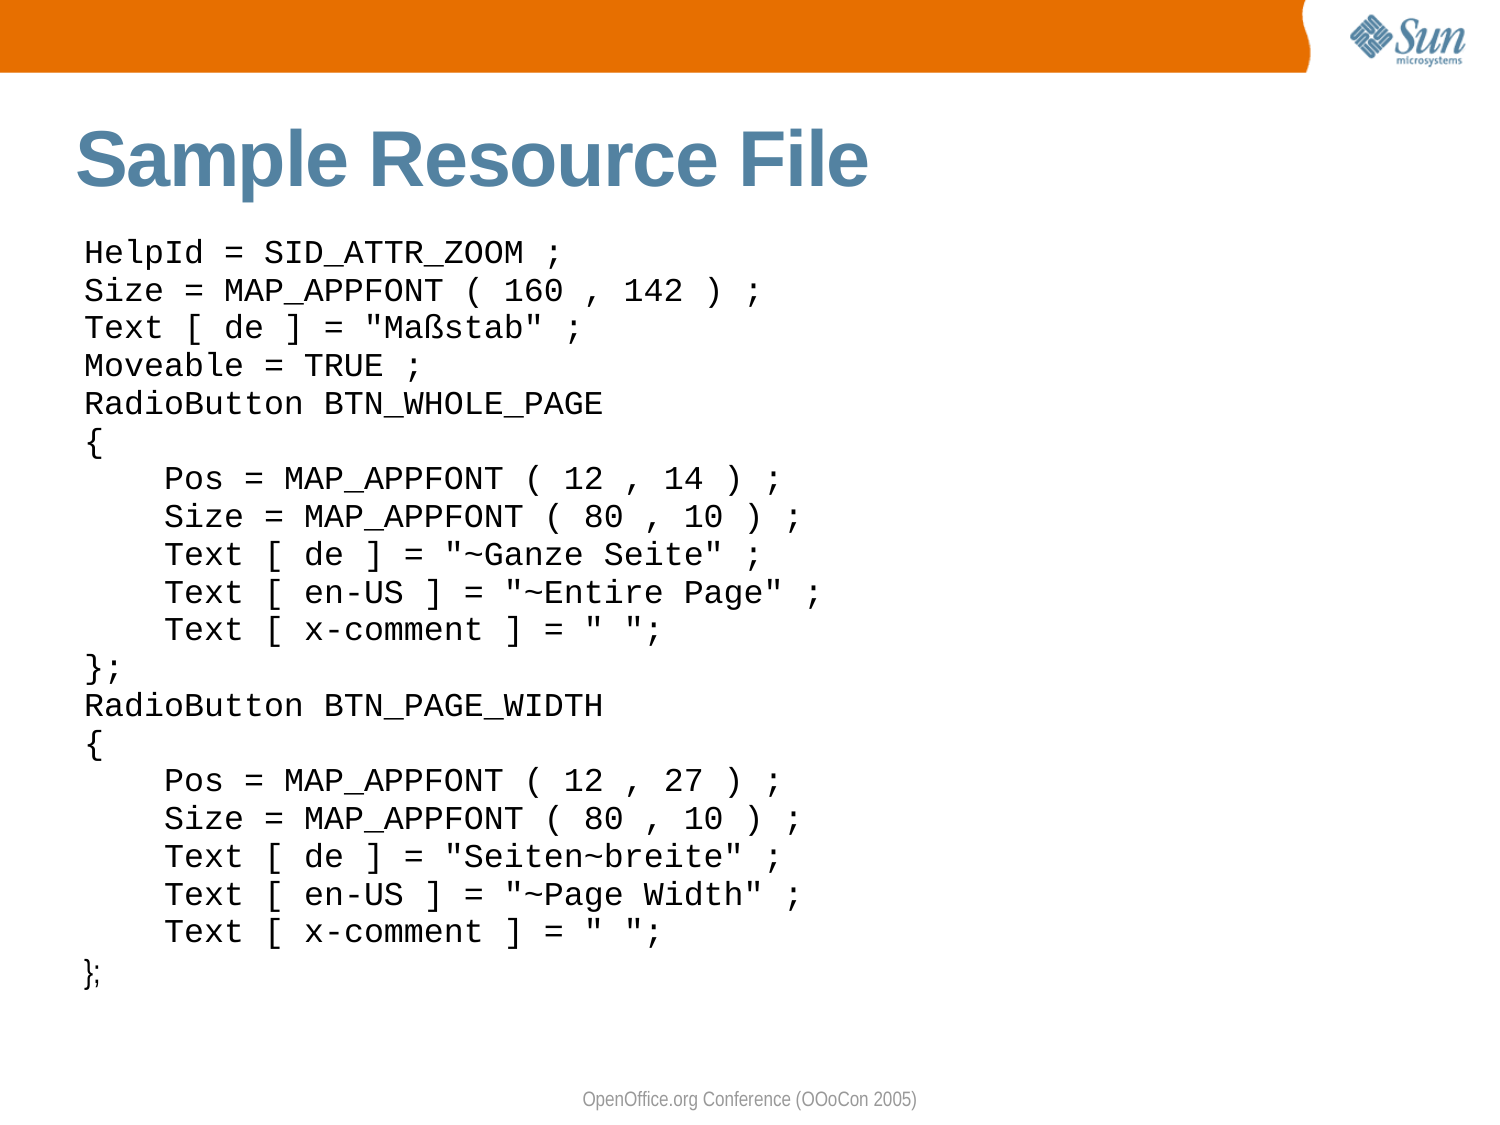

# Sample Resource File
HelpId = SID_ATTR_ZOOM ;
Size = MAP_APPFONT ( 160 , 142 ) ;
Text [ de ] = "Maßstab" ;
Moveable = TRUE ;
RadioButton BTN_WHOLE_PAGE
{
 Pos = MAP_APPFONT ( 12 , 14 ) ;
 Size = MAP_APPFONT ( 80 , 10 ) ;
 Text [ de ] = "~Ganze Seite" ;
 Text [ en-US ] = "~Entire Page" ;
 Text [ x-comment ] = " ";
};
RadioButton BTN_PAGE_WIDTH
{
 Pos = MAP_APPFONT ( 12 , 27 ) ;
 Size = MAP_APPFONT ( 80 , 10 ) ;
 Text [ de ] = "Seiten~breite" ;
 Text [ en-US ] = "~Page Width" ;
 Text [ x-comment ] = " ";
};